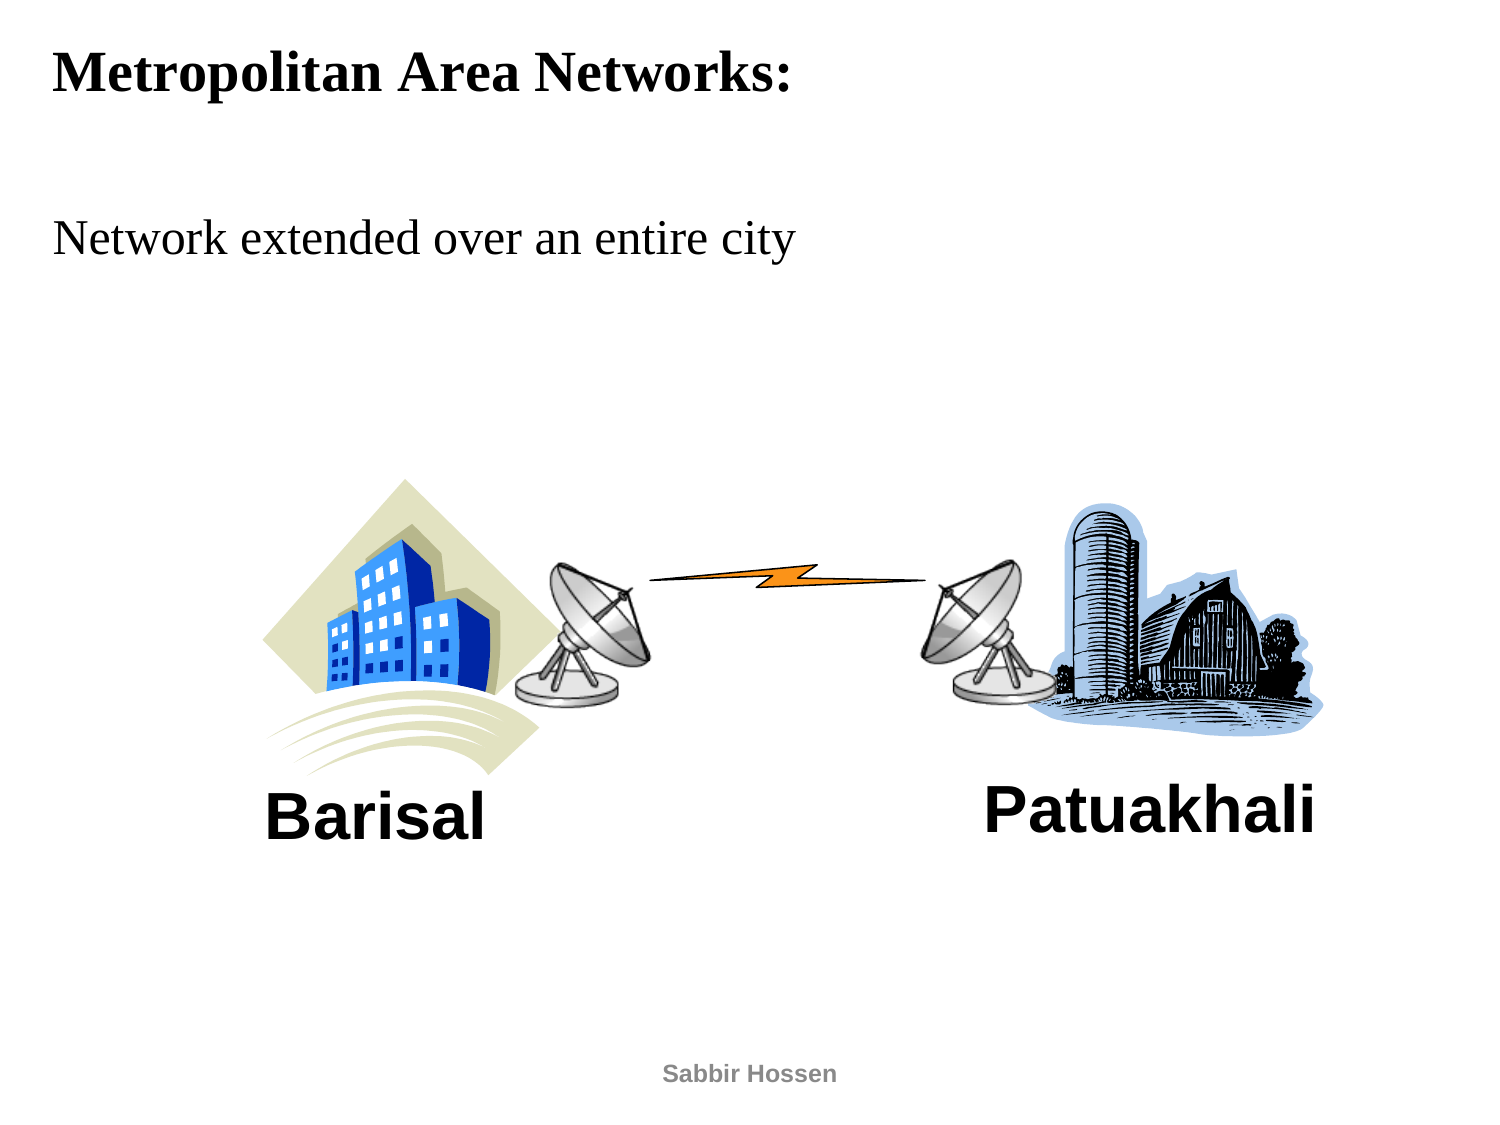

# Metropolitan Area Networks:
Network extended over an entire city
Patuakhali
Barisal
Sabbir Hossen